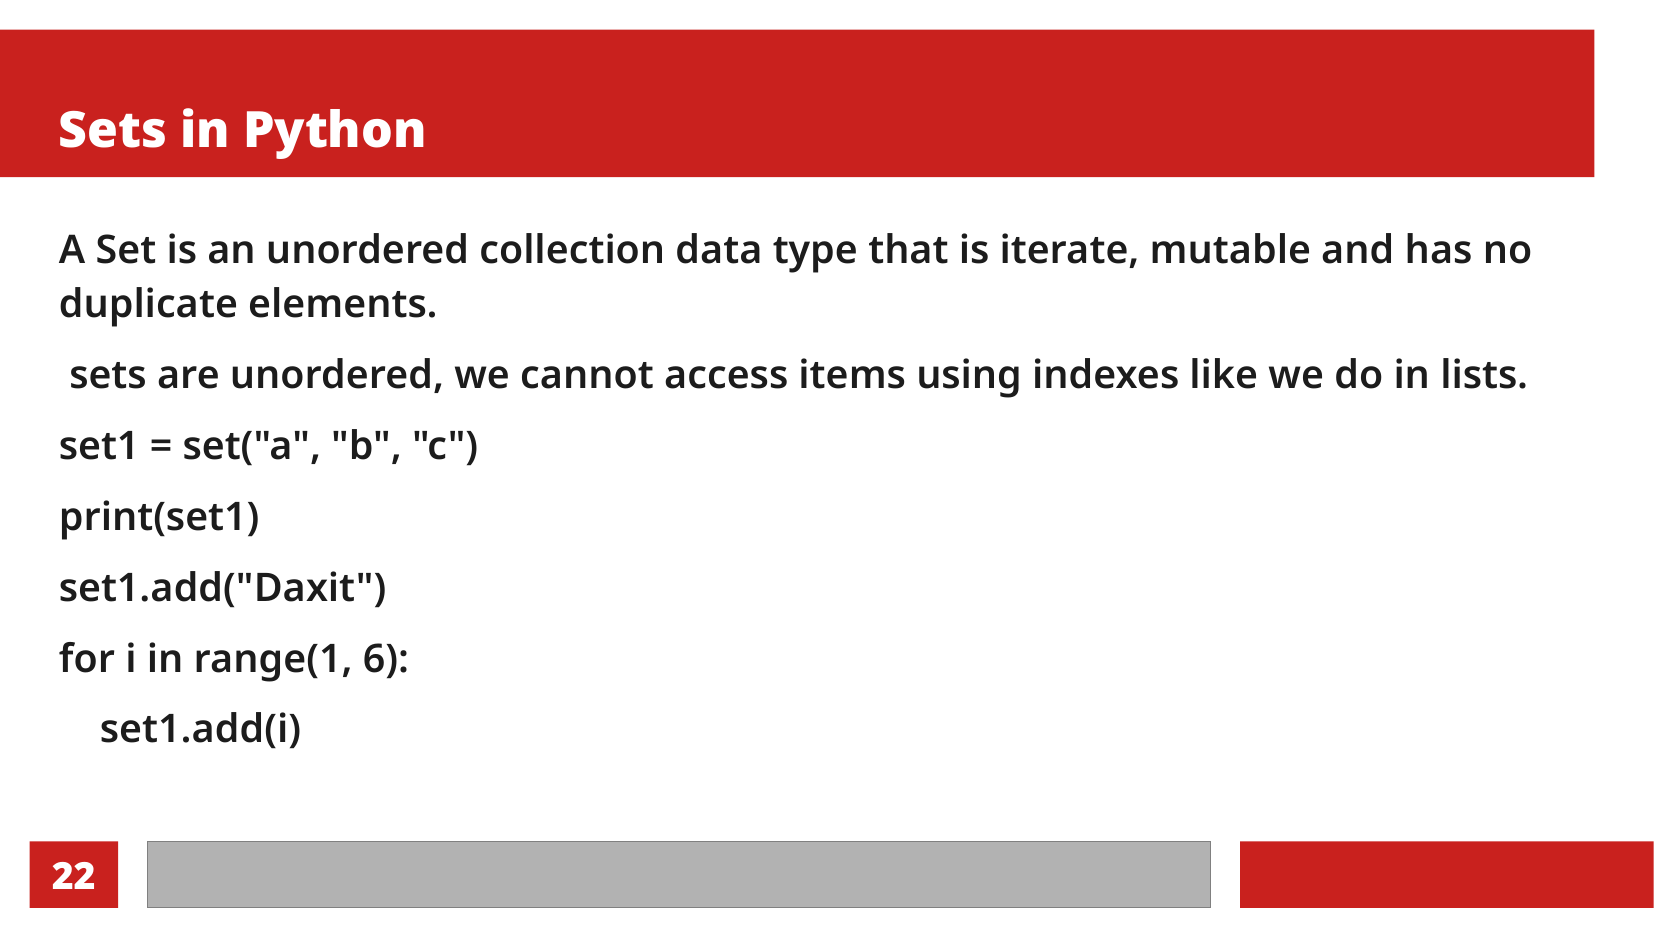

# Sets in Python
A Set is an unordered collection data type that is iterate, mutable and has no duplicate elements.
 sets are unordered, we cannot access items using indexes like we do in lists.
set1 = set("a", "b", "c")
print(set1)
set1.add("Daxit")
for i in range(1, 6):
 set1.add(i)
22